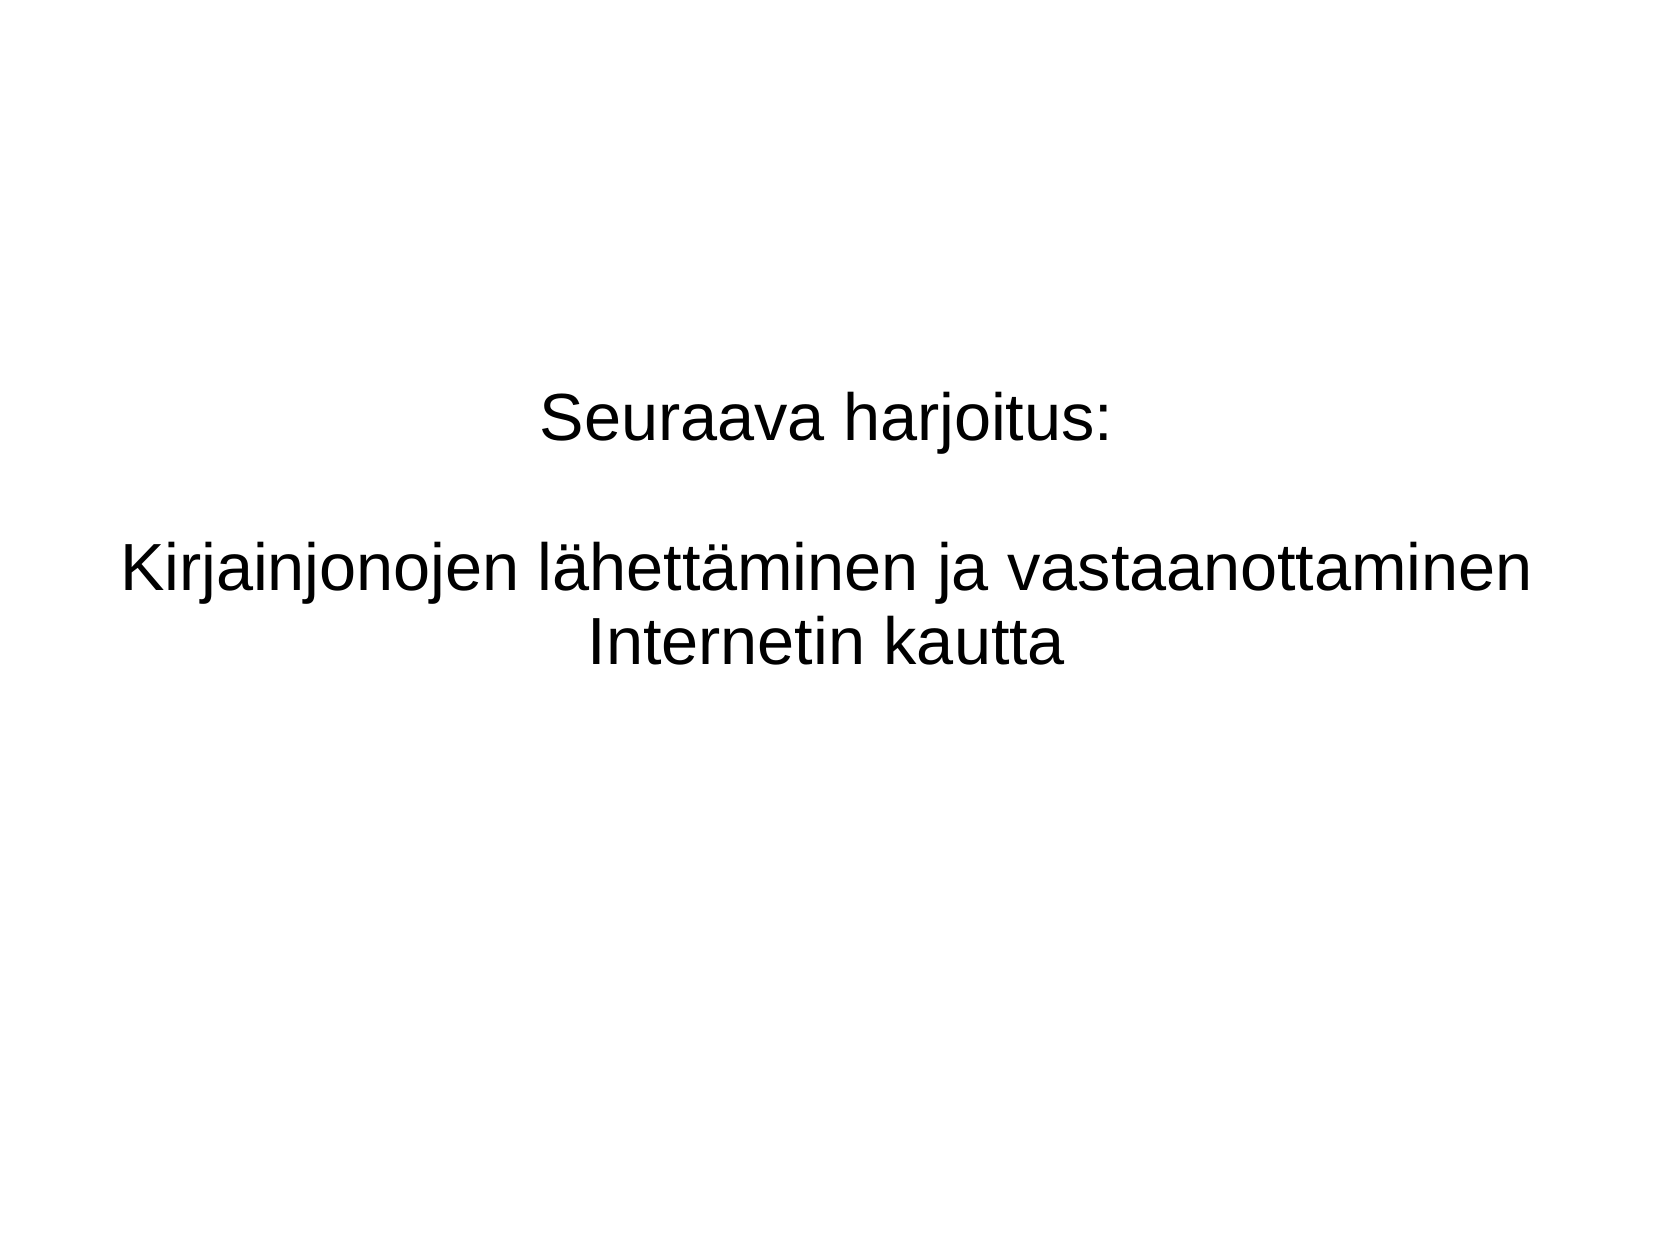

# Seuraava harjoitus:
Kirjainjonojen lähettäminen ja vastaanottaminen Internetin kautta